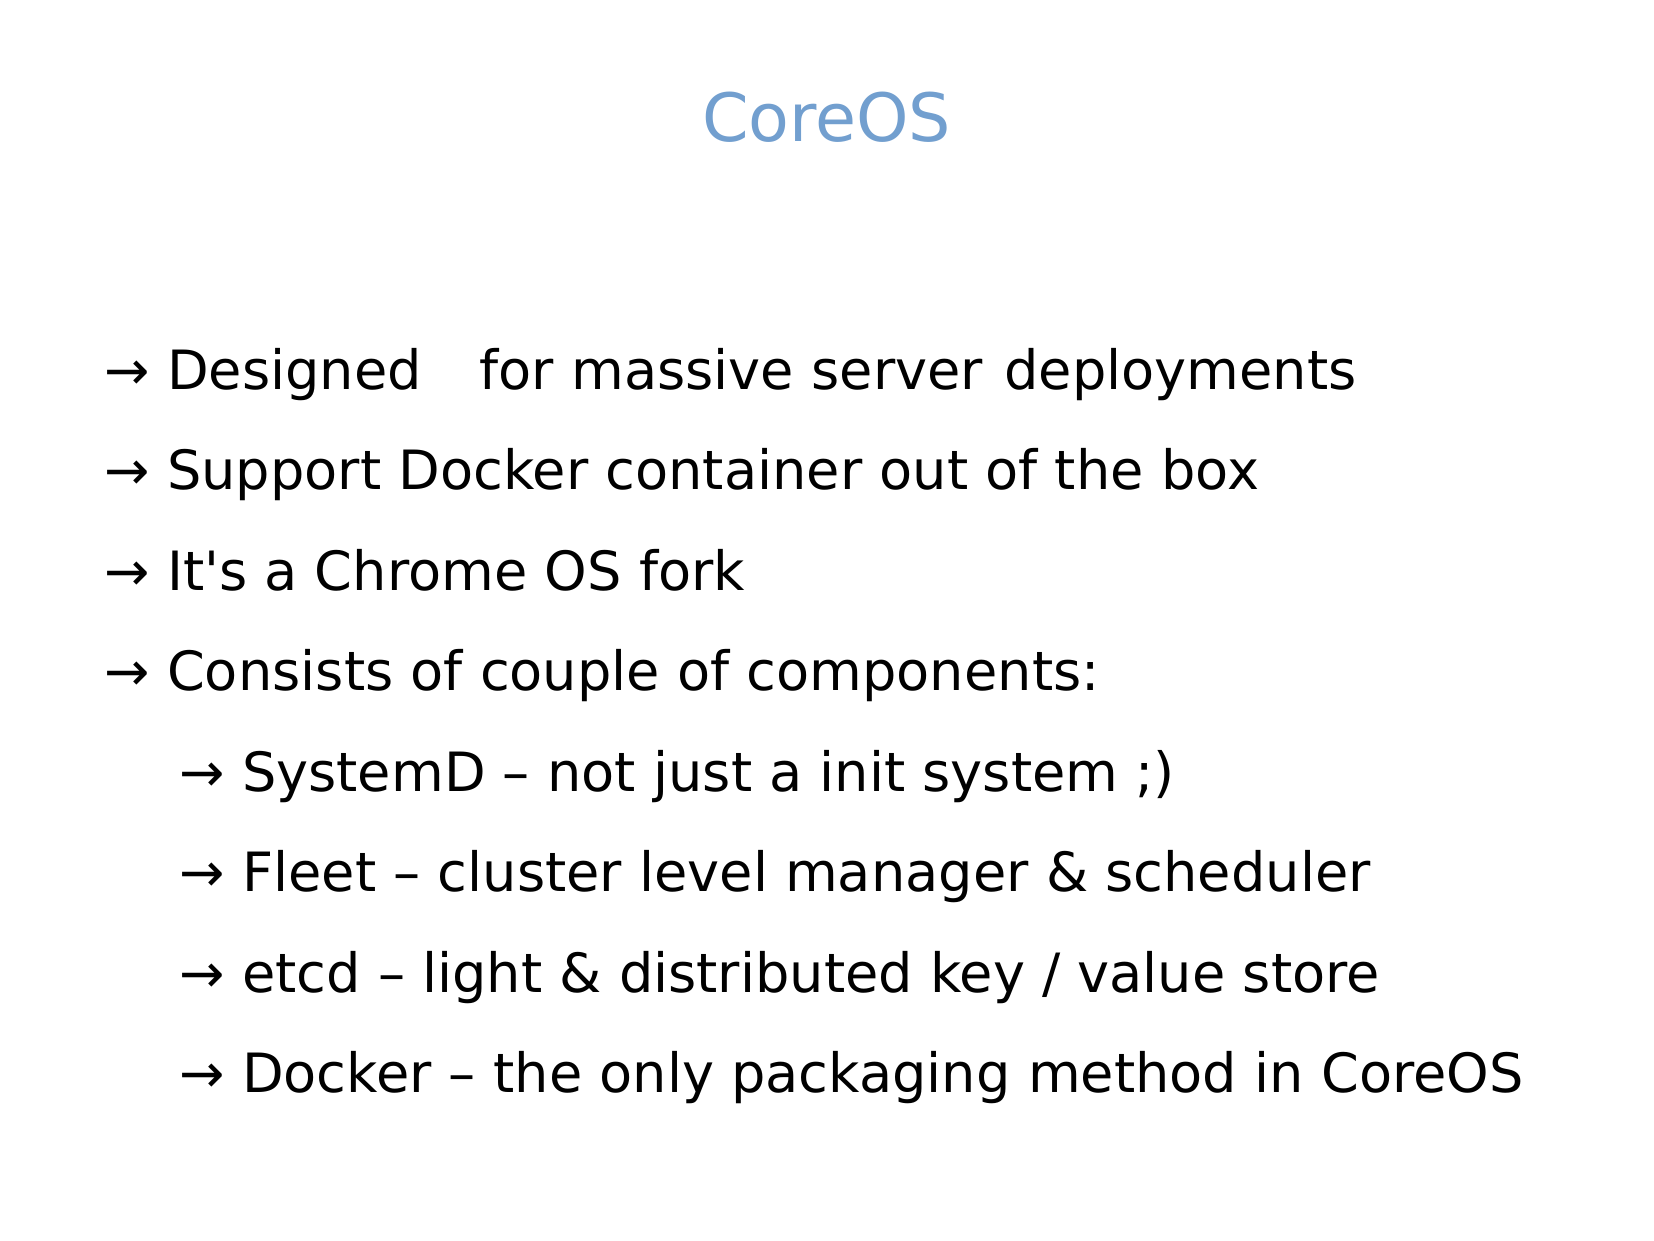

CoreOS
→ Designed	for	 massive server	deployments
→ Support Docker container out of the box
→ It's a Chrome OS fork
→ Consists of couple of components:
	→ SystemD – not just a init system ;)
	→ Fleet – cluster level manager & scheduler
	→ etcd – light & distributed key / value store
	→ Docker – the only packaging method in CoreOS